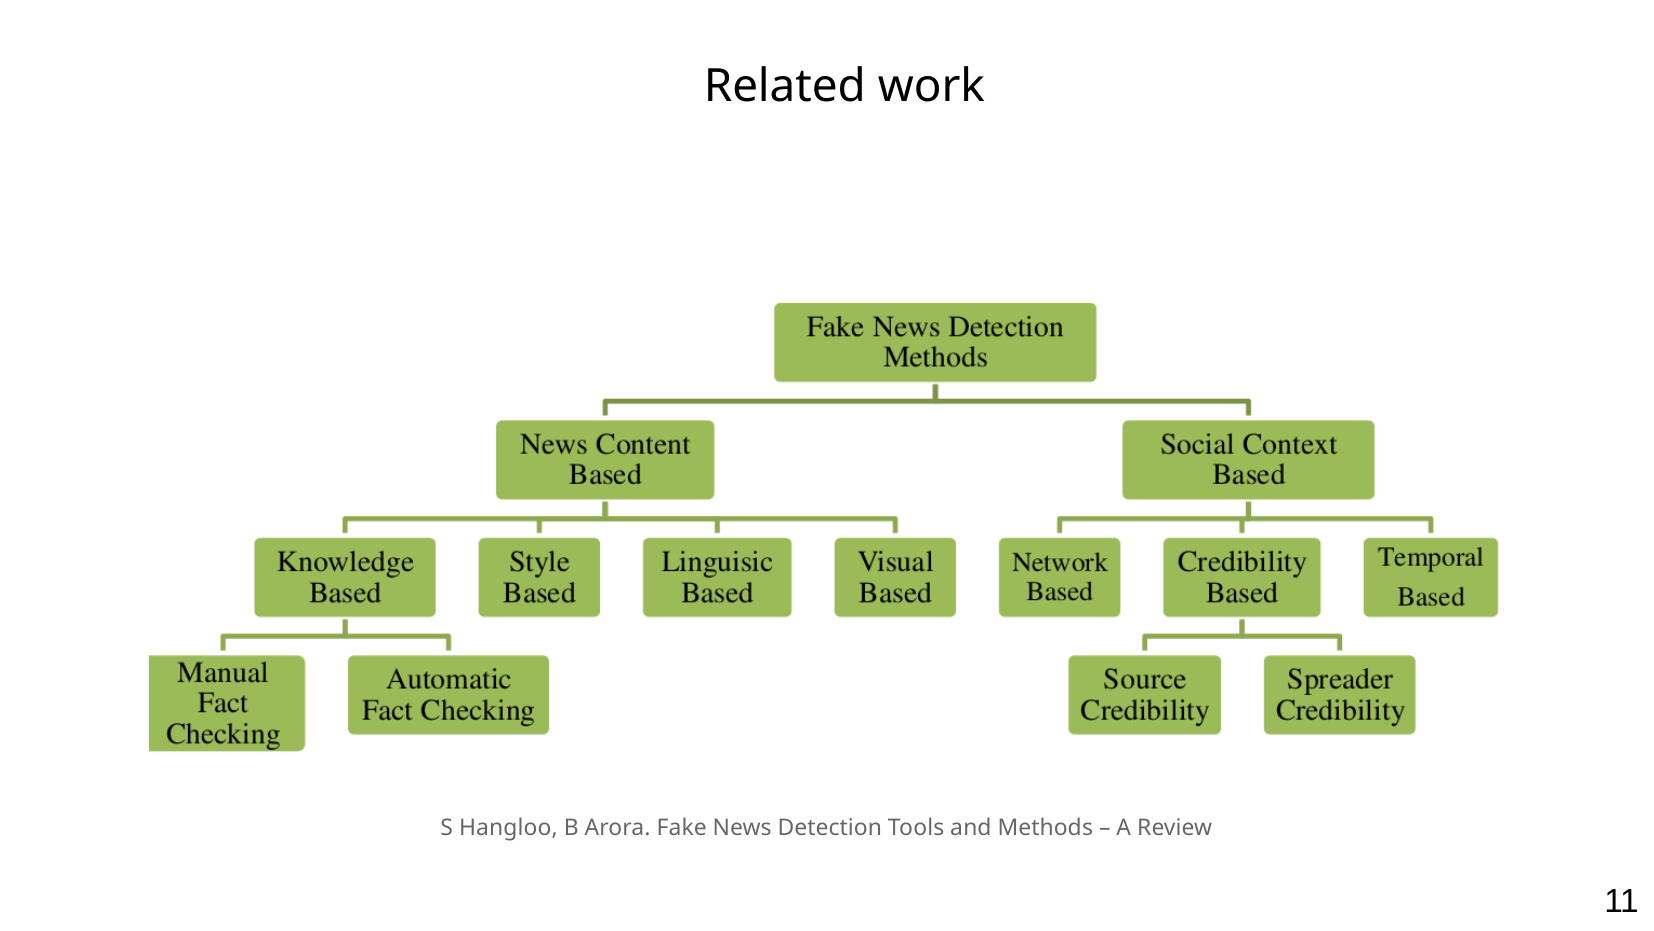

Related work
S Hangloo, B Arora. Fake News Detection Tools and Methods – A Review